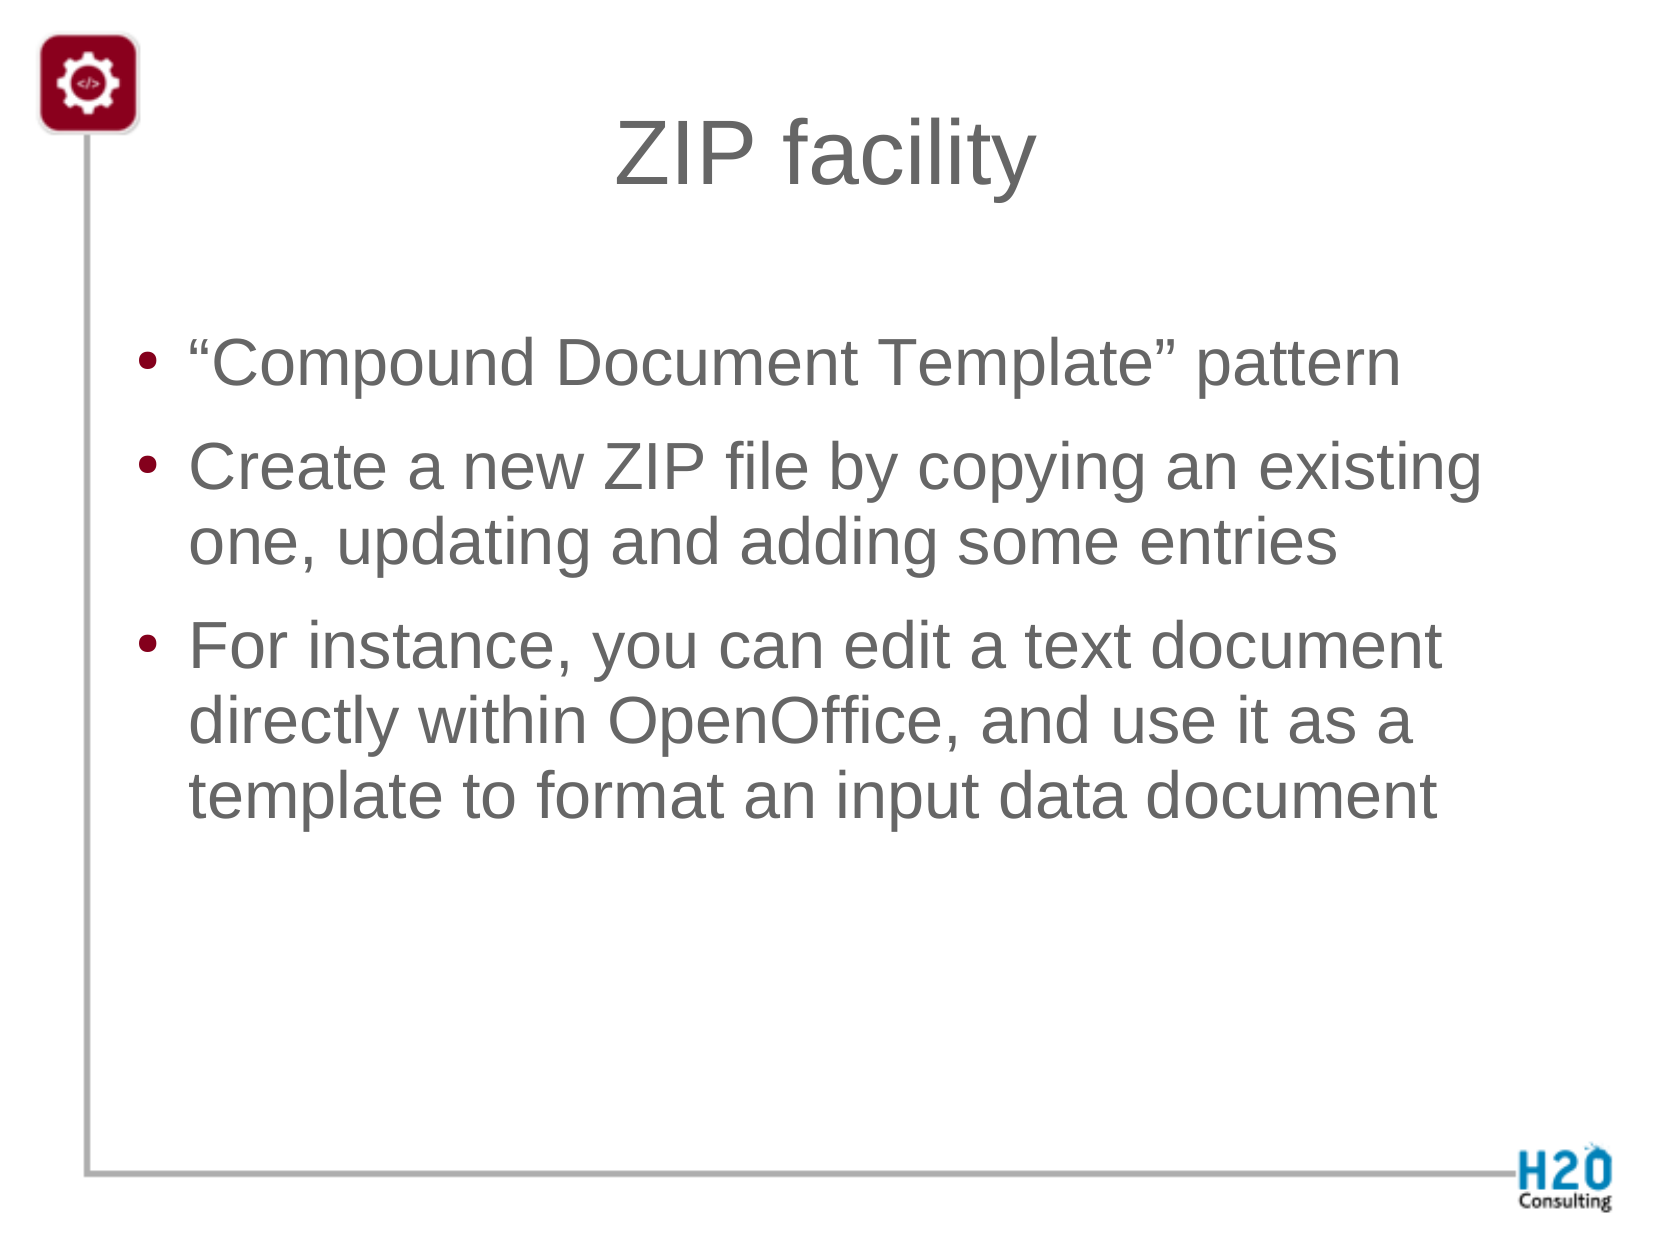

# ZIP facility
“Compound Document Template” pattern
Create a new ZIP file by copying an existing one, updating and adding some entries
For instance, you can edit a text document directly within OpenOffice, and use it as a template to format an input data document